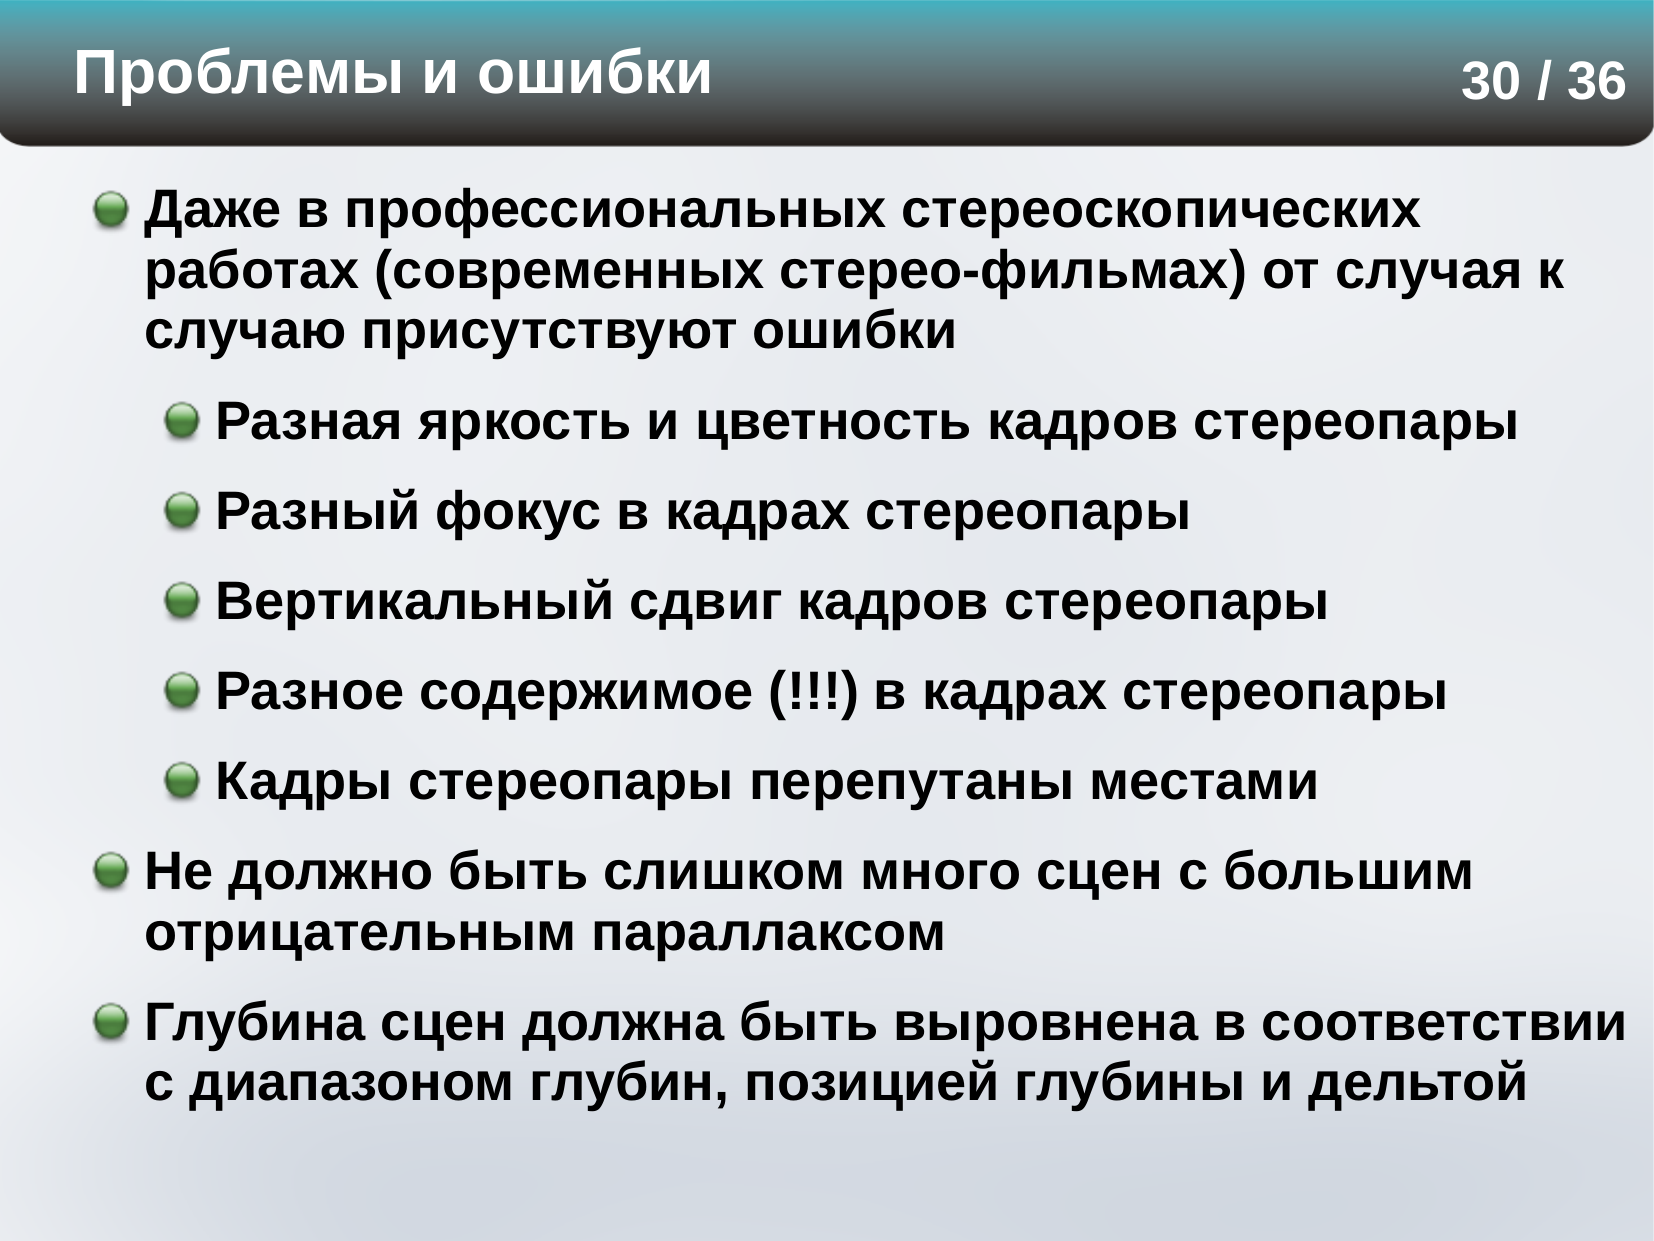

Проблемы и ошибки
Даже в профессиональных стереоскопических работах (современных стерео-фильмах) от случая к случаю присутствуют ошибки
Разная яркость и цветность кадров стереопары
Разный фокус в кадрах стереопары
Вертикальный сдвиг кадров стереопары
Разное содержимое (!!!) в кадрах стереопары
Кадры стереопары перепутаны местами
Не должно быть слишком много сцен с большим отрицательным параллаксом
Глубина сцен должна быть выровнена в соответствии с диапазоном глубин, позицией глубины и дельтой